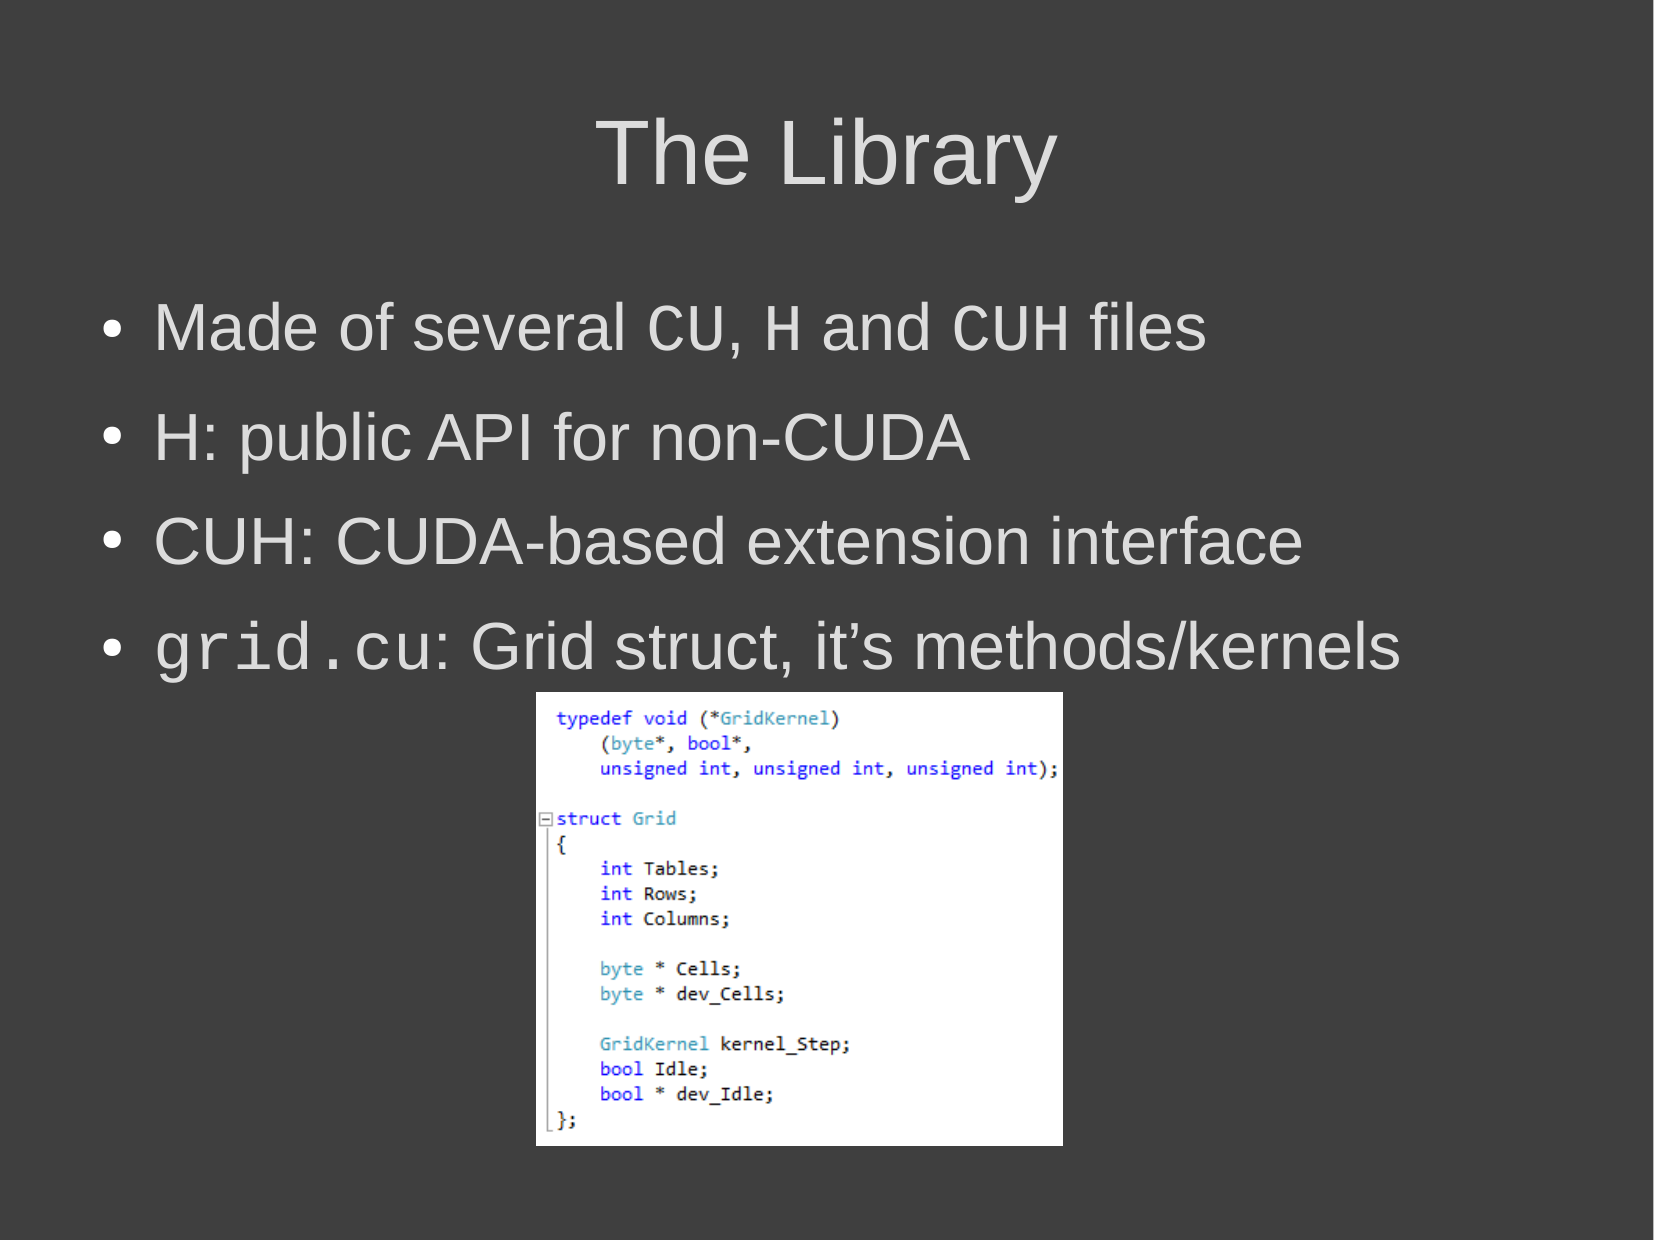

# The Library
Made of several CU, H and CUH files
H: public API for non-CUDA
CUH: CUDA-based extension interface
grid.cu: Grid struct, it’s methods/kernels